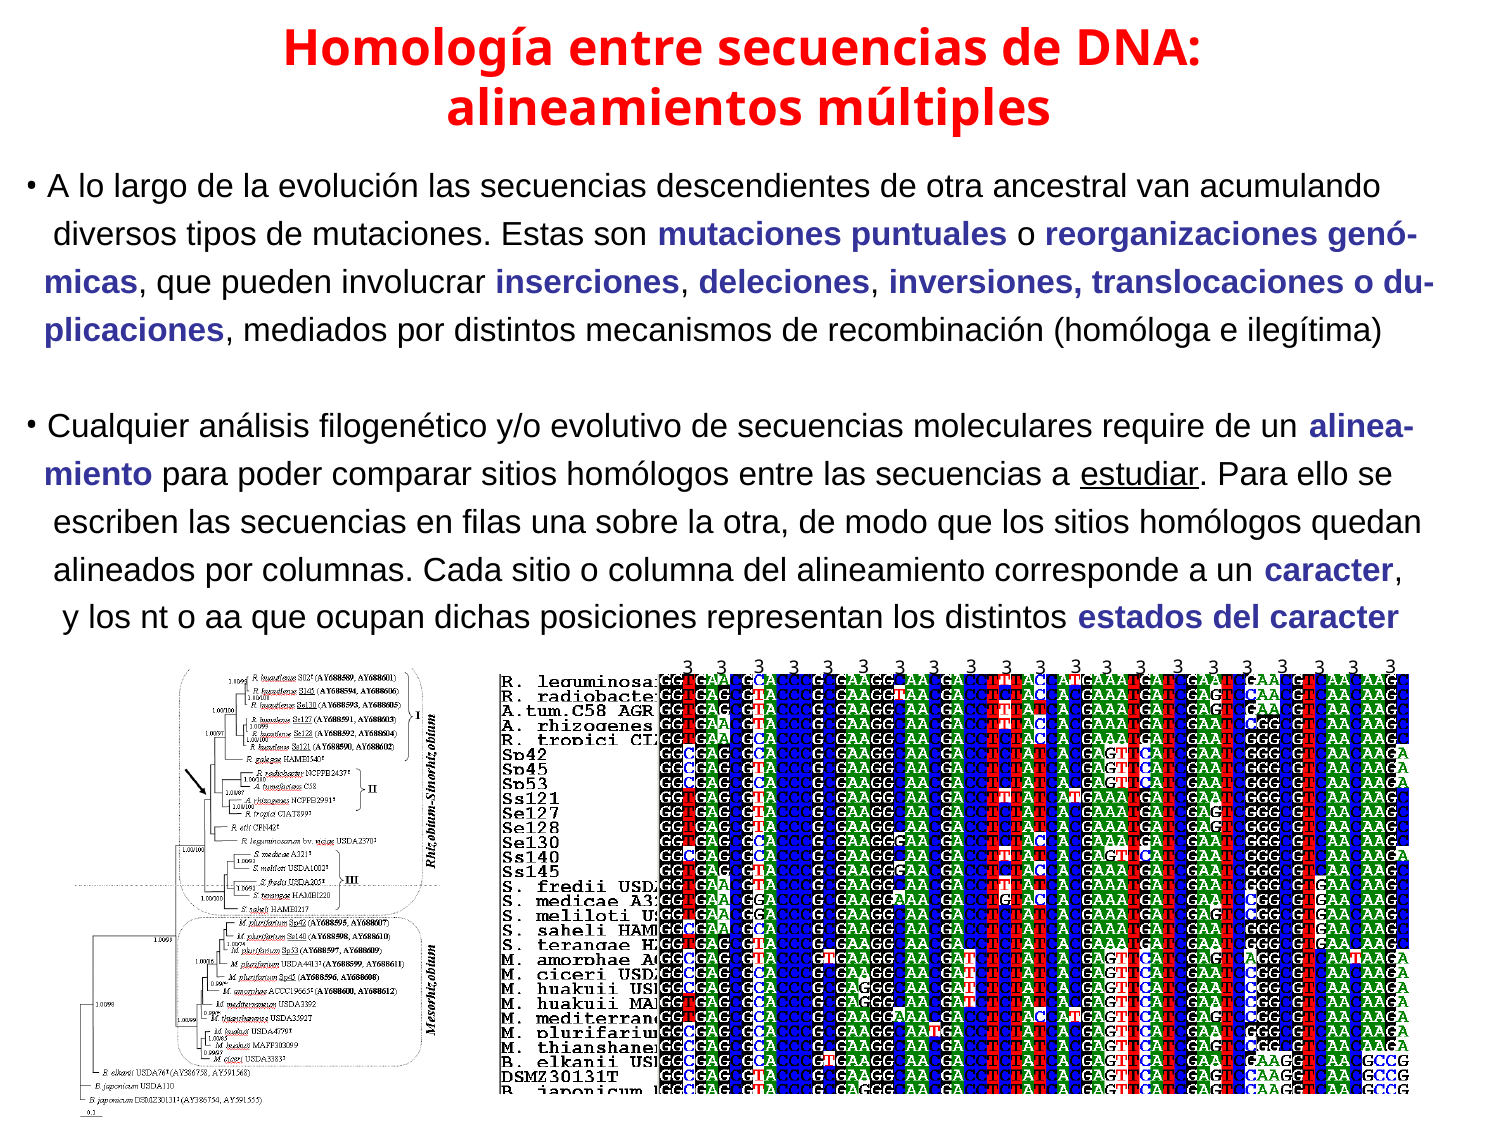

Homología entre secuencias de DNA:
alineamientos múltiples
 A lo largo de la evolución las secuencias descendientes de otra ancestral van acumulando
 diversos tipos de mutaciones. Estas son mutaciones puntuales o reorganizaciones genó-
 micas, que pueden involucrar inserciones, deleciones, inversiones, translocaciones o du-
 plicaciones, mediados por distintos mecanismos de recombinación (homóloga e ilegítima)
 Cualquier análisis filogenético y/o evolutivo de secuencias moleculares require de un alinea-
 miento para poder comparar sitios homólogos entre las secuencias a estudiar. Para ello se
 escriben las secuencias en filas una sobre la otra, de modo que los sitios homólogos quedan
 alineados por columnas. Cada sitio o columna del alineamiento corresponde a un caracter,
 y los nt o aa que ocupan dichas posiciones representan los distintos estados del caracter
3
3
3
3
3
3
3
3
3
3
3
3
3
3
3
3
3
3
3
3
3